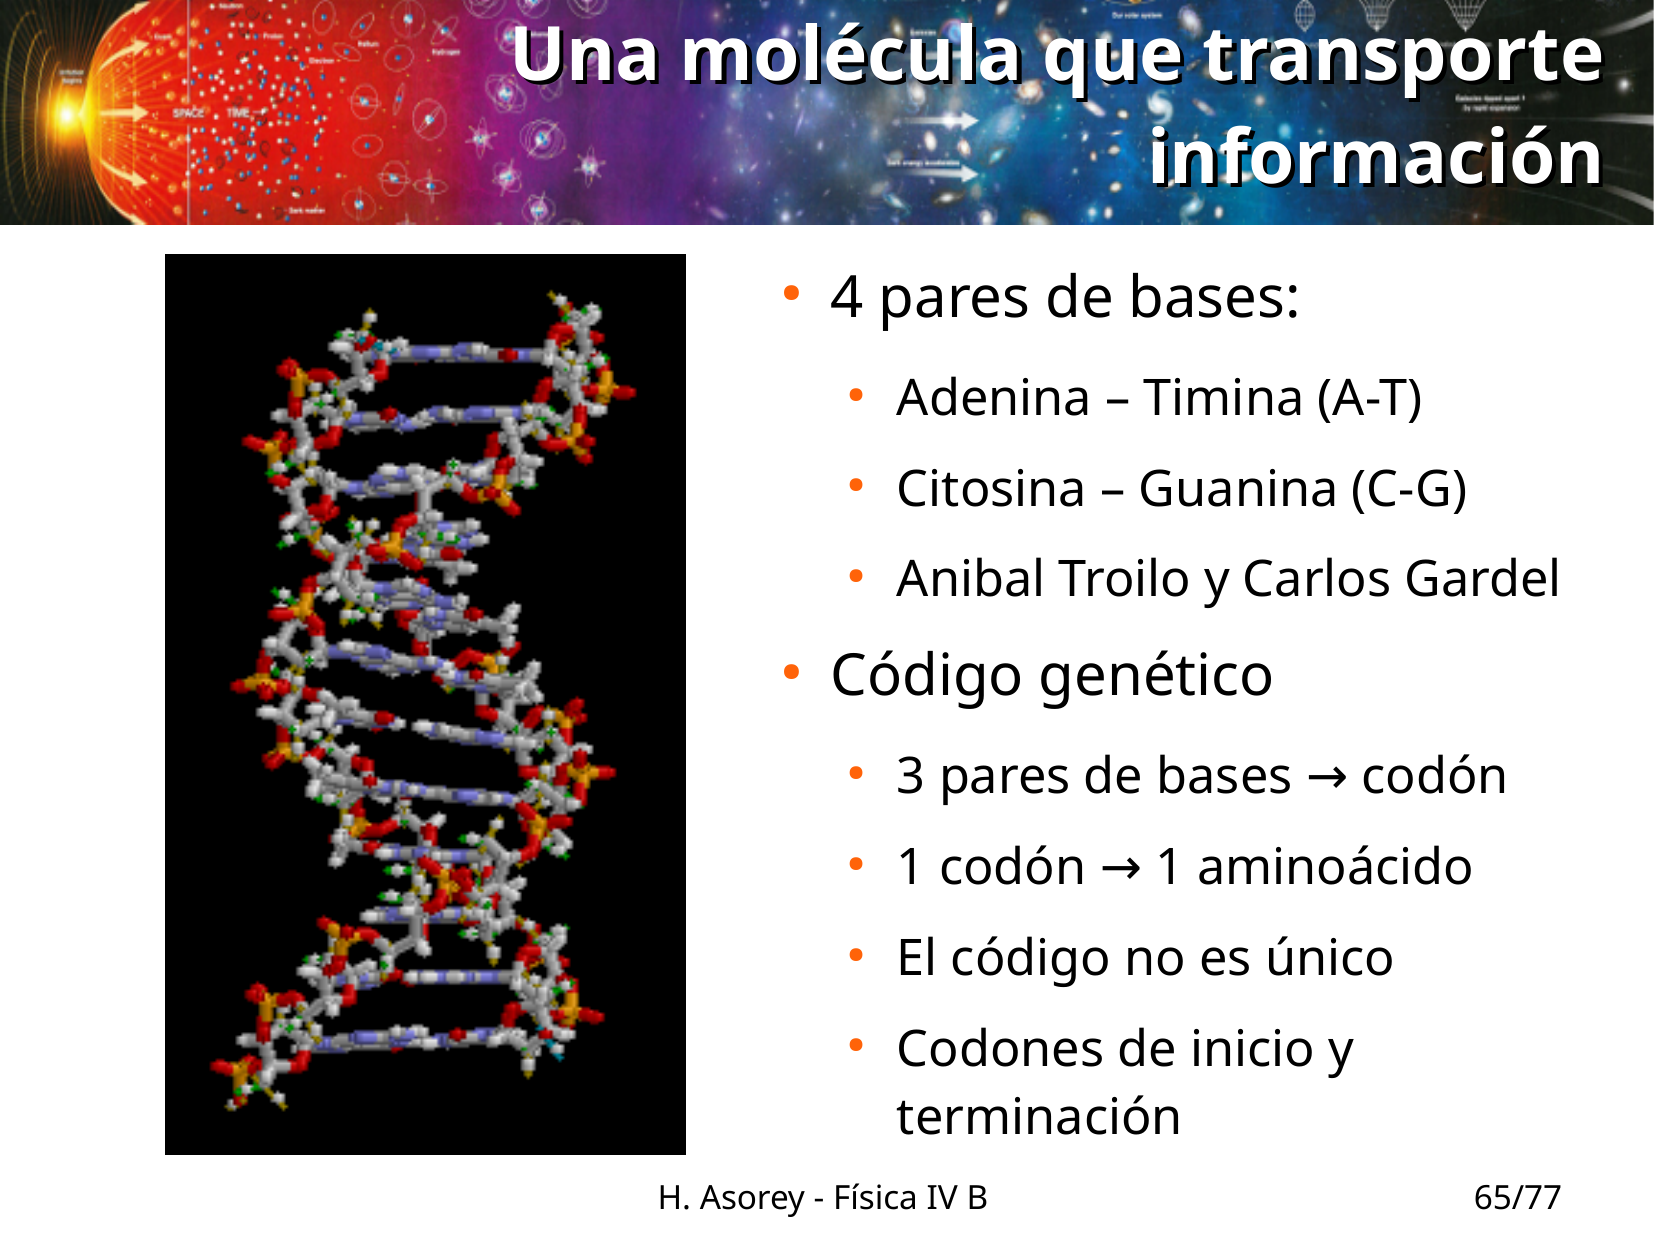

# Una molécula que transporte información
4 pares de bases:
Adenina – Timina (A-T)
Citosina – Guanina (C-G)
Anibal Troilo y Carlos Gardel
Código genético
3 pares de bases → codón
1 codón → 1 aminoácido
El código no es único
Codones de inicio y terminación
H. Asorey - Física IV B
65